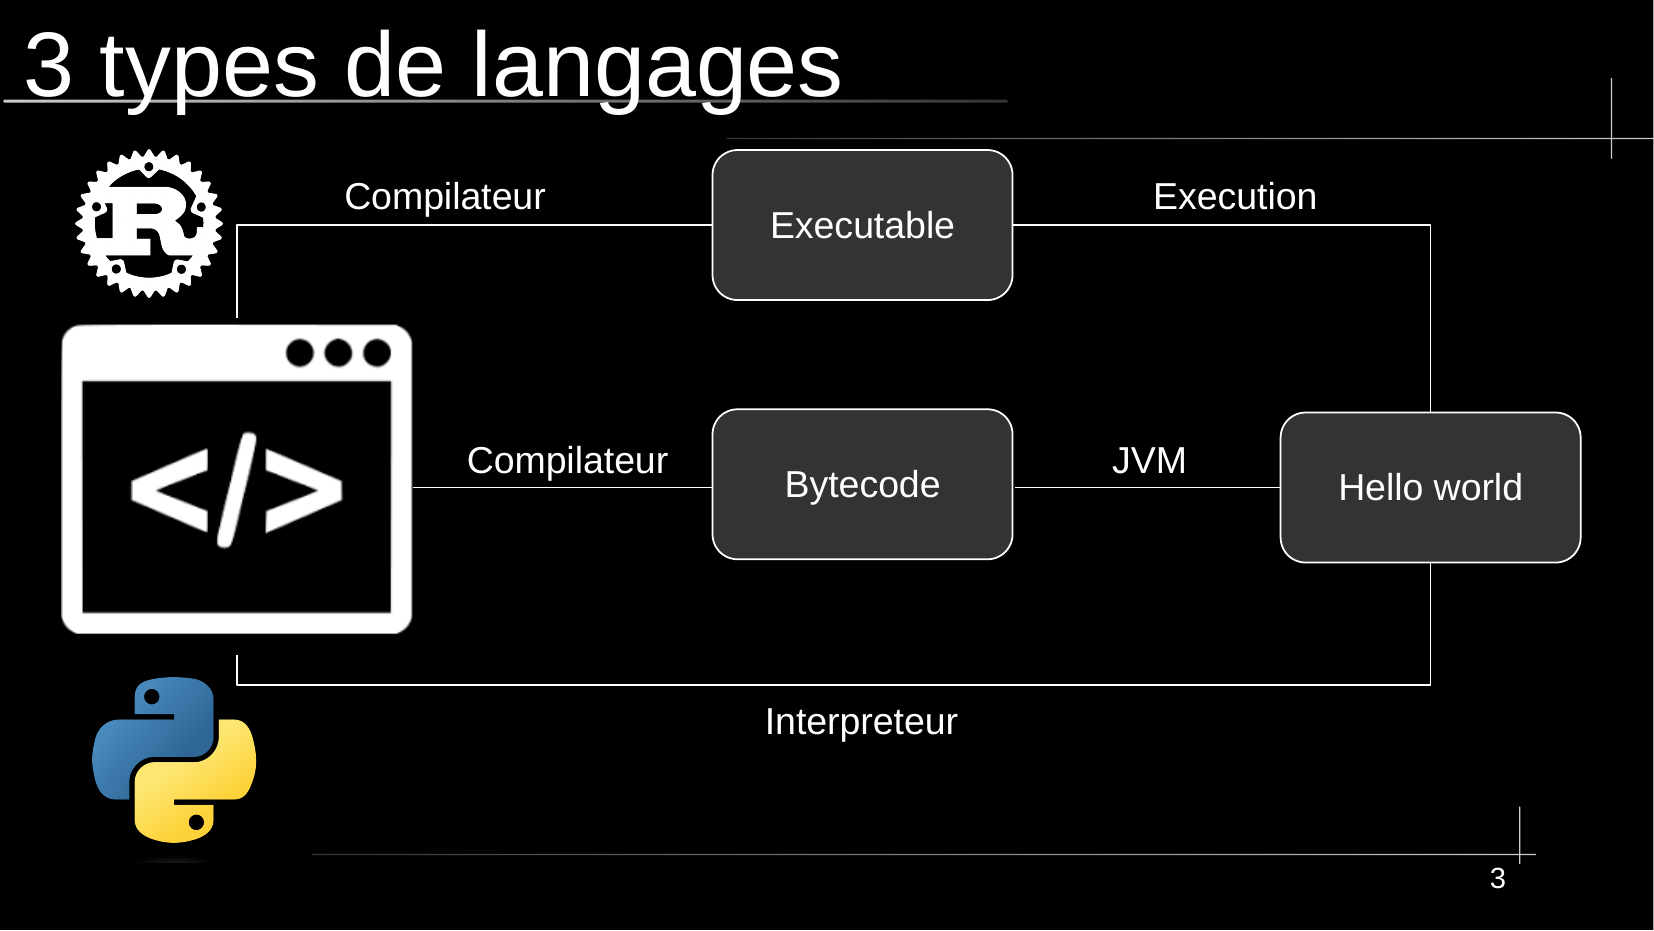

# 3 types de langages
Executable
Compilateur
Execution
Bytecode
Hello world
JVM
Compilateur
Interpreteur
3